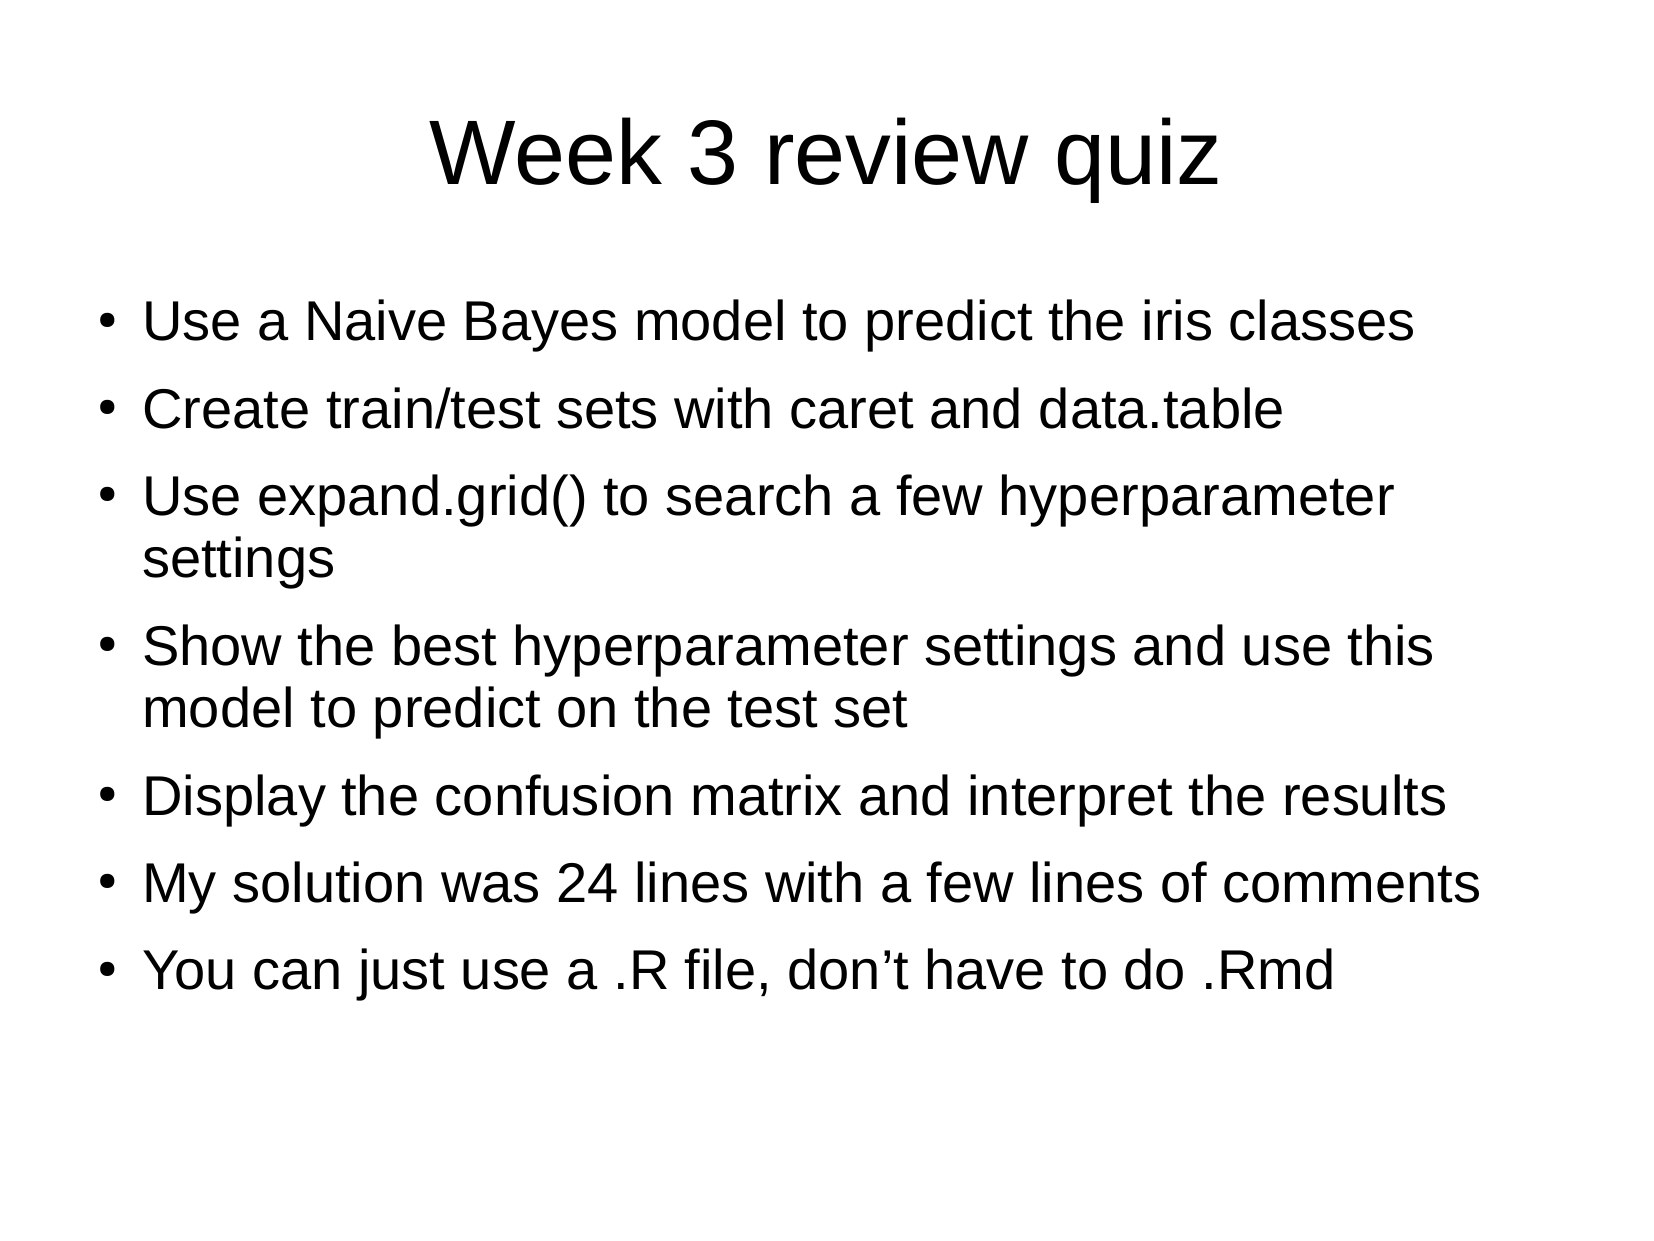

# Week 3 review quiz
Use a Naive Bayes model to predict the iris classes
Create train/test sets with caret and data.table
Use expand.grid() to search a few hyperparameter settings
Show the best hyperparameter settings and use this model to predict on the test set
Display the confusion matrix and interpret the results
My solution was 24 lines with a few lines of comments
You can just use a .R file, don’t have to do .Rmd